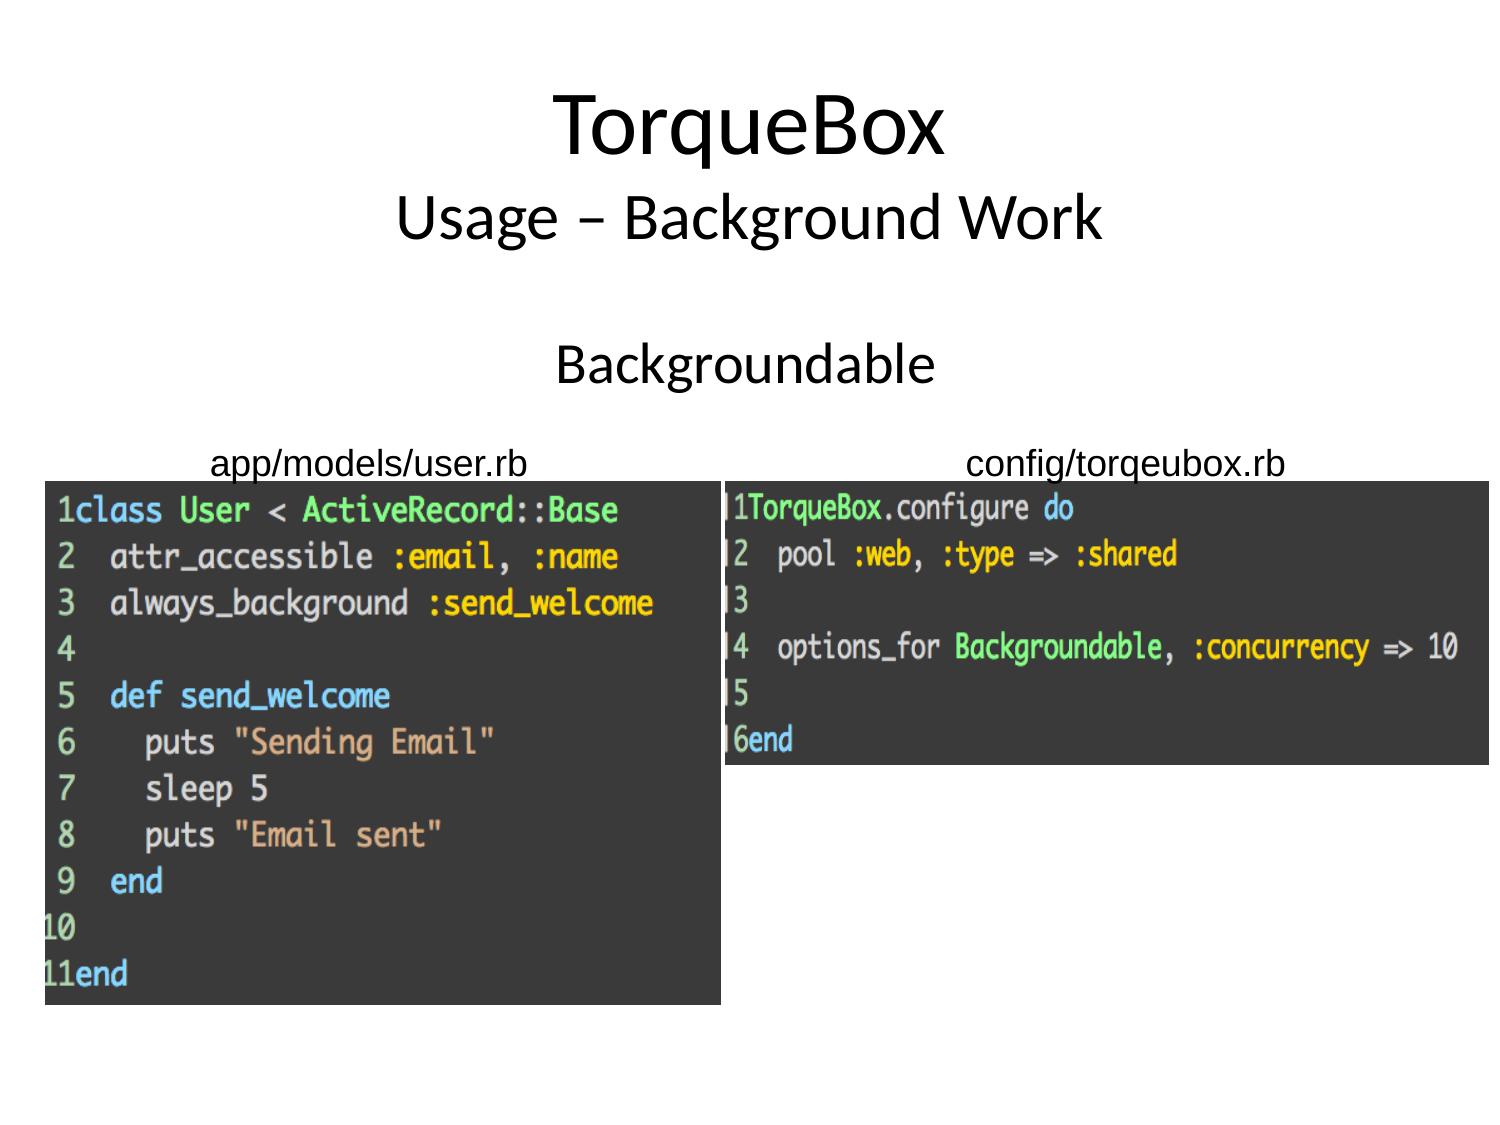

# TorqueBox Usage – Background Work
Backgroundable
app/models/user.rb
config/torqeubox.rb